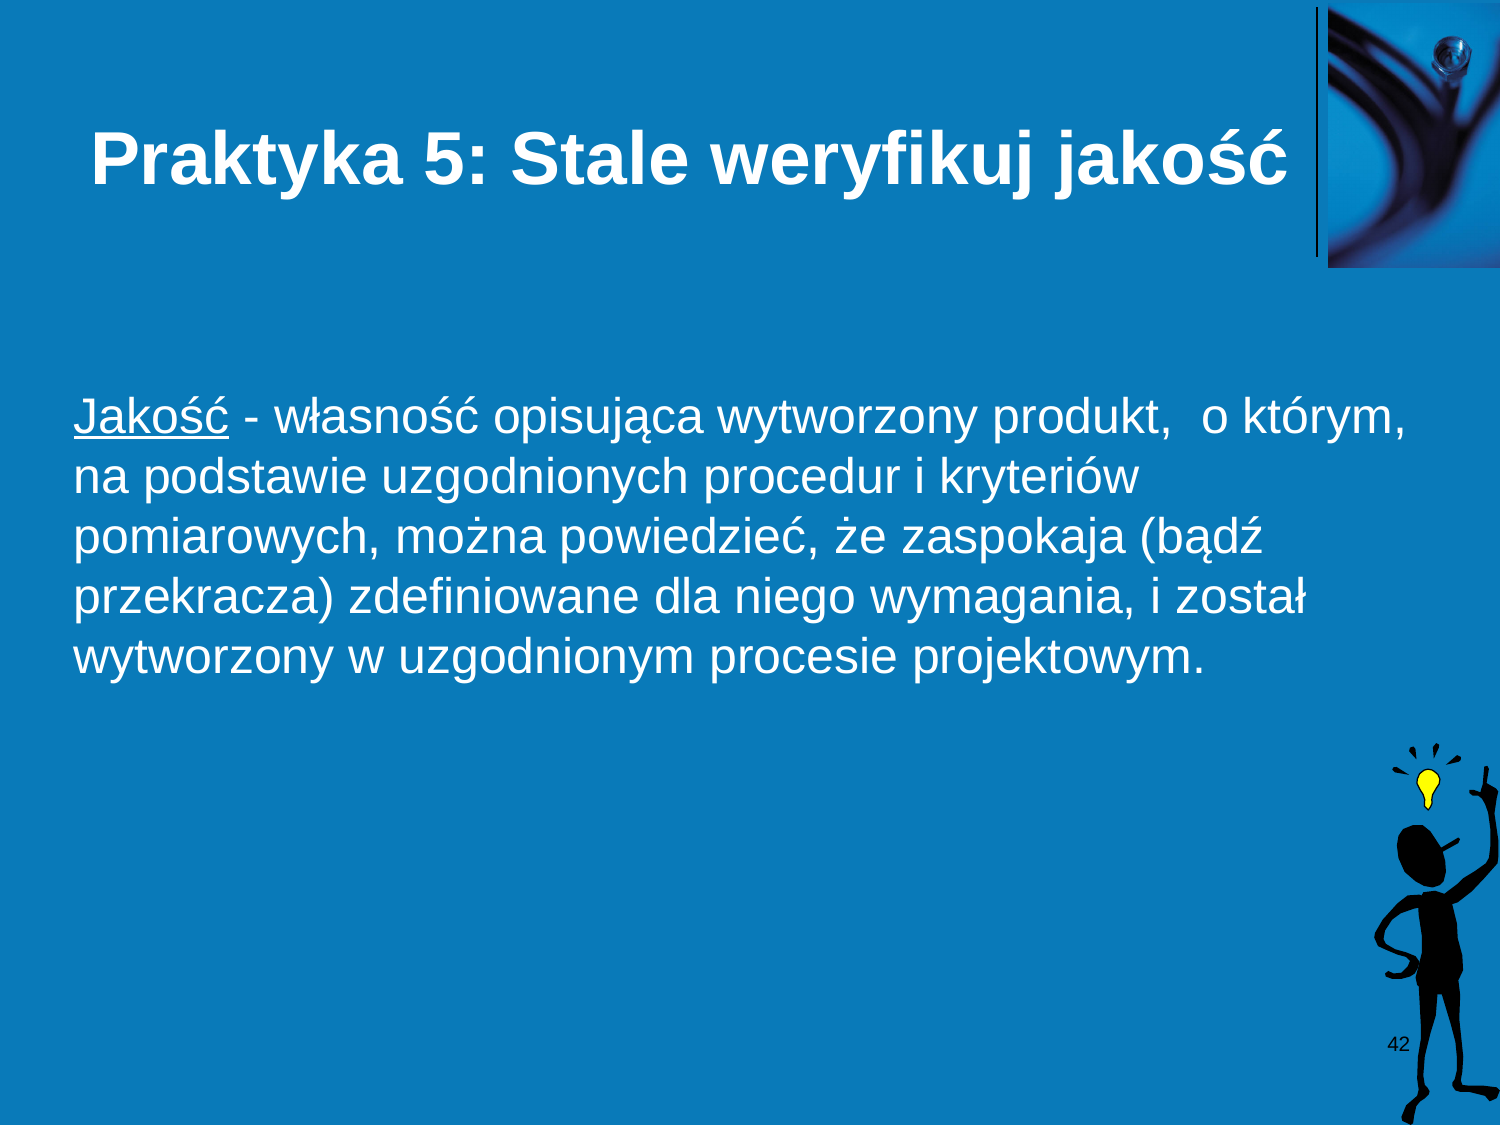

# Praktyka 5: Stale weryfikuj jakość
Jakość - własność opisująca wytworzony produkt, o którym, na podstawie uzgodnionych procedur i kryteriów pomiarowych, można powiedzieć, że zaspokaja (bądź przekracza) zdefiniowane dla niego wymagania, i został wytworzony w uzgodnionym procesie projektowym.
42